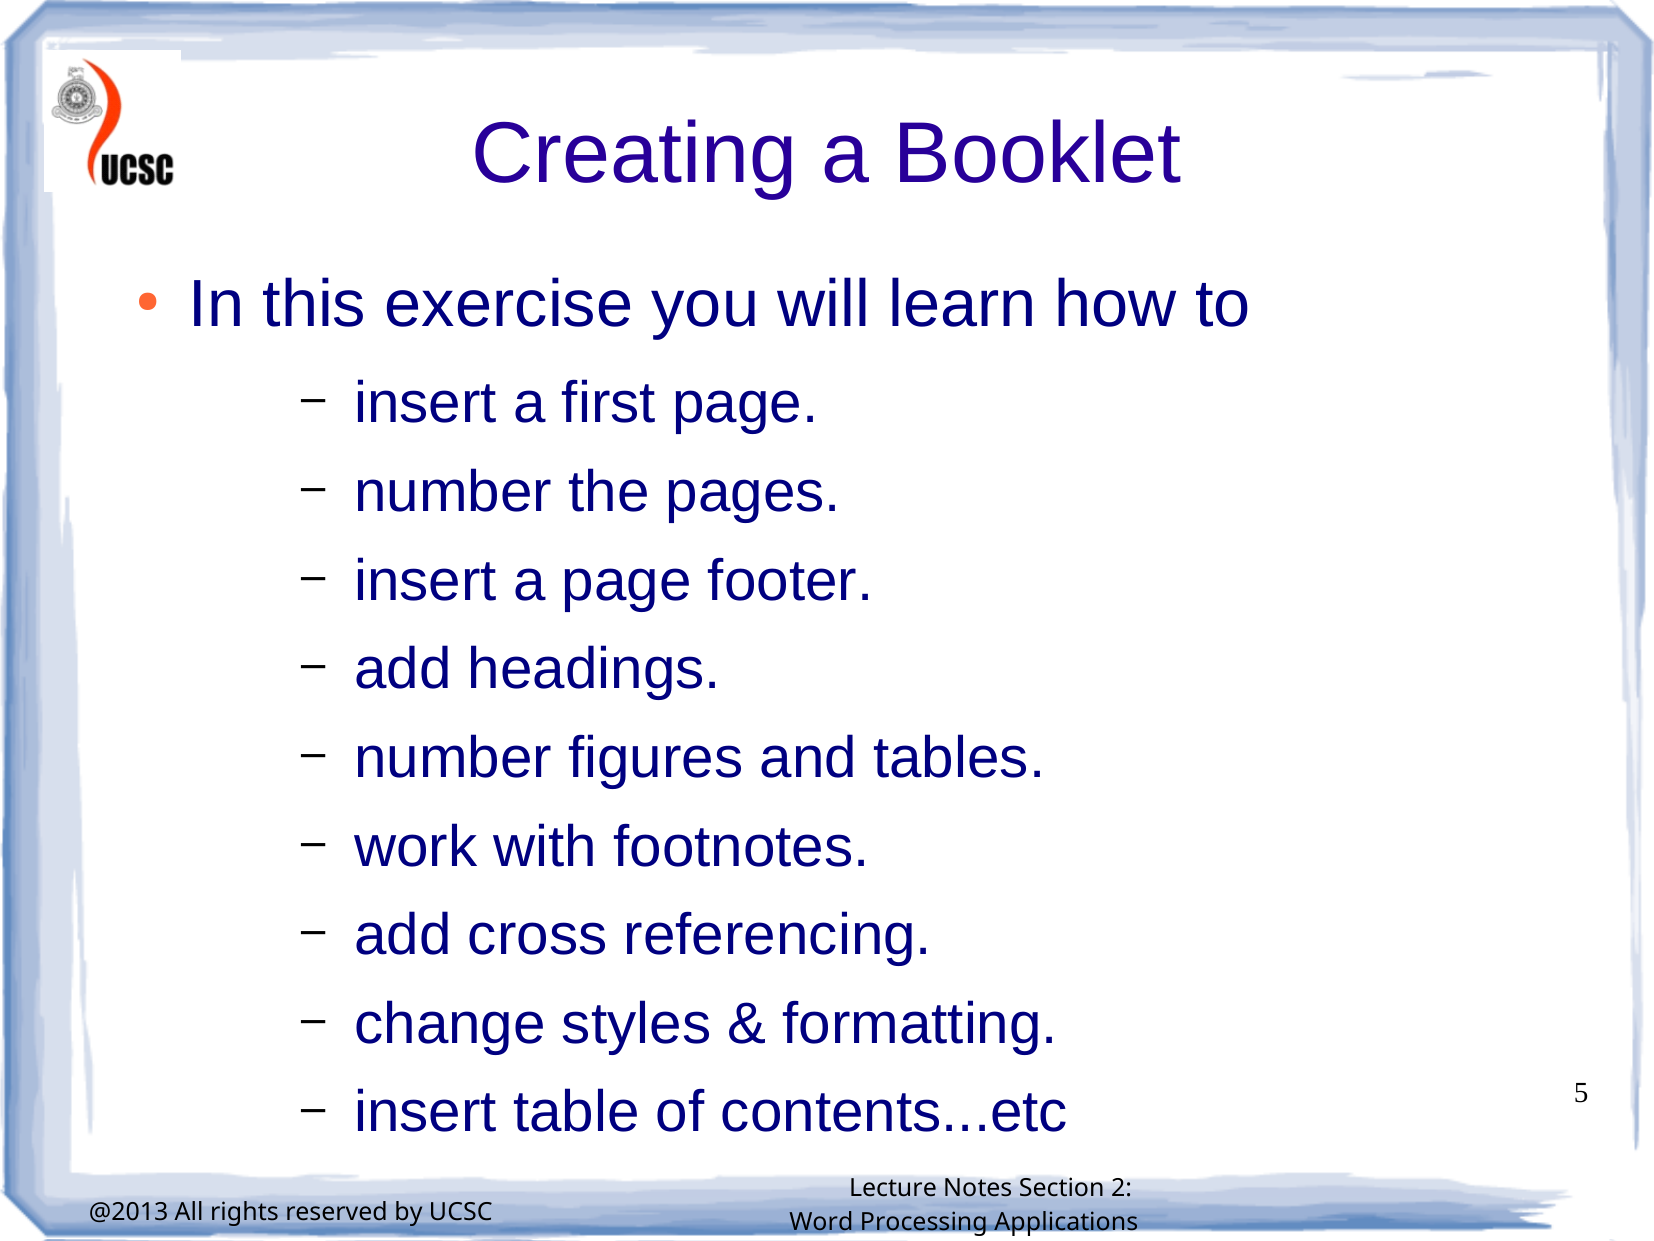

# Creating a Booklet
In this exercise you will learn how to
insert a first page.
number the pages.
insert a page footer.
add headings.
number figures and tables.
work with footnotes.
add cross referencing.
change styles & formatting.
insert table of contents...etc
5